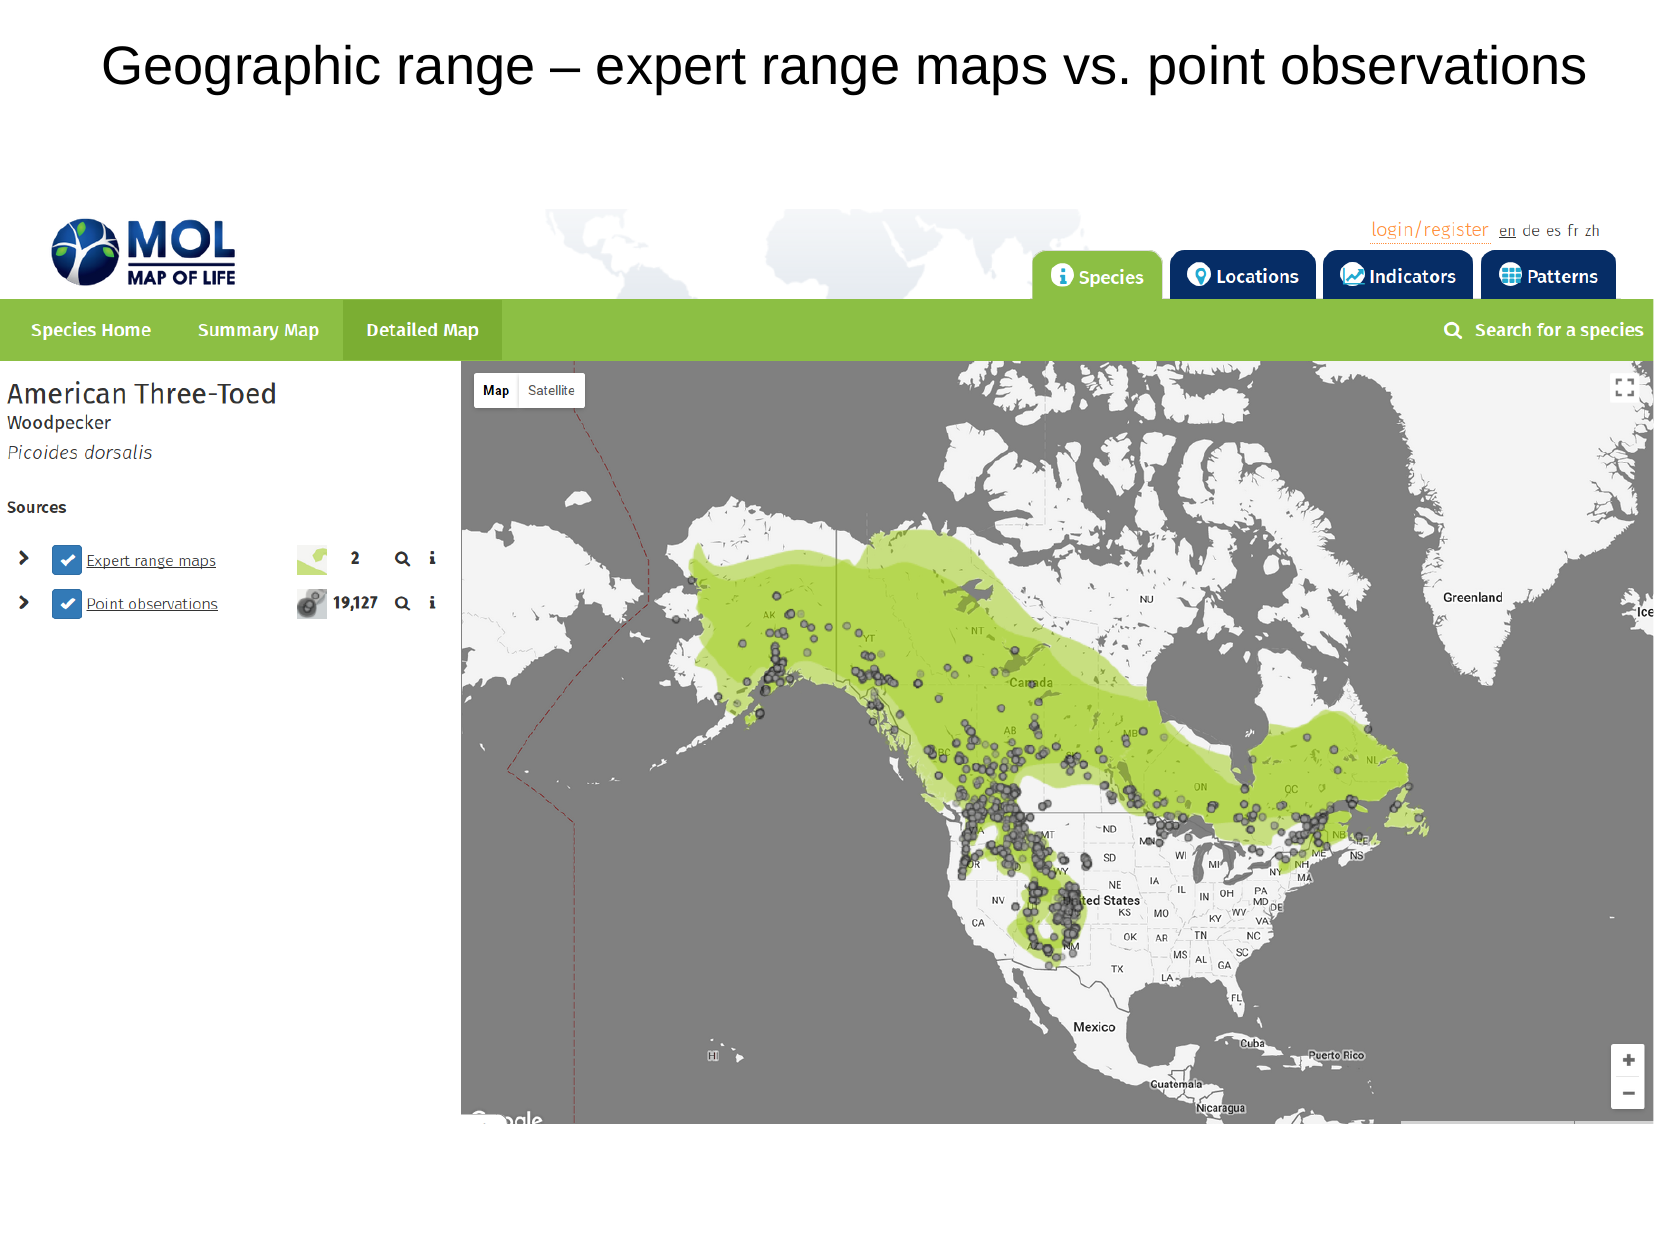

Geographic range – expert range maps vs. point observations